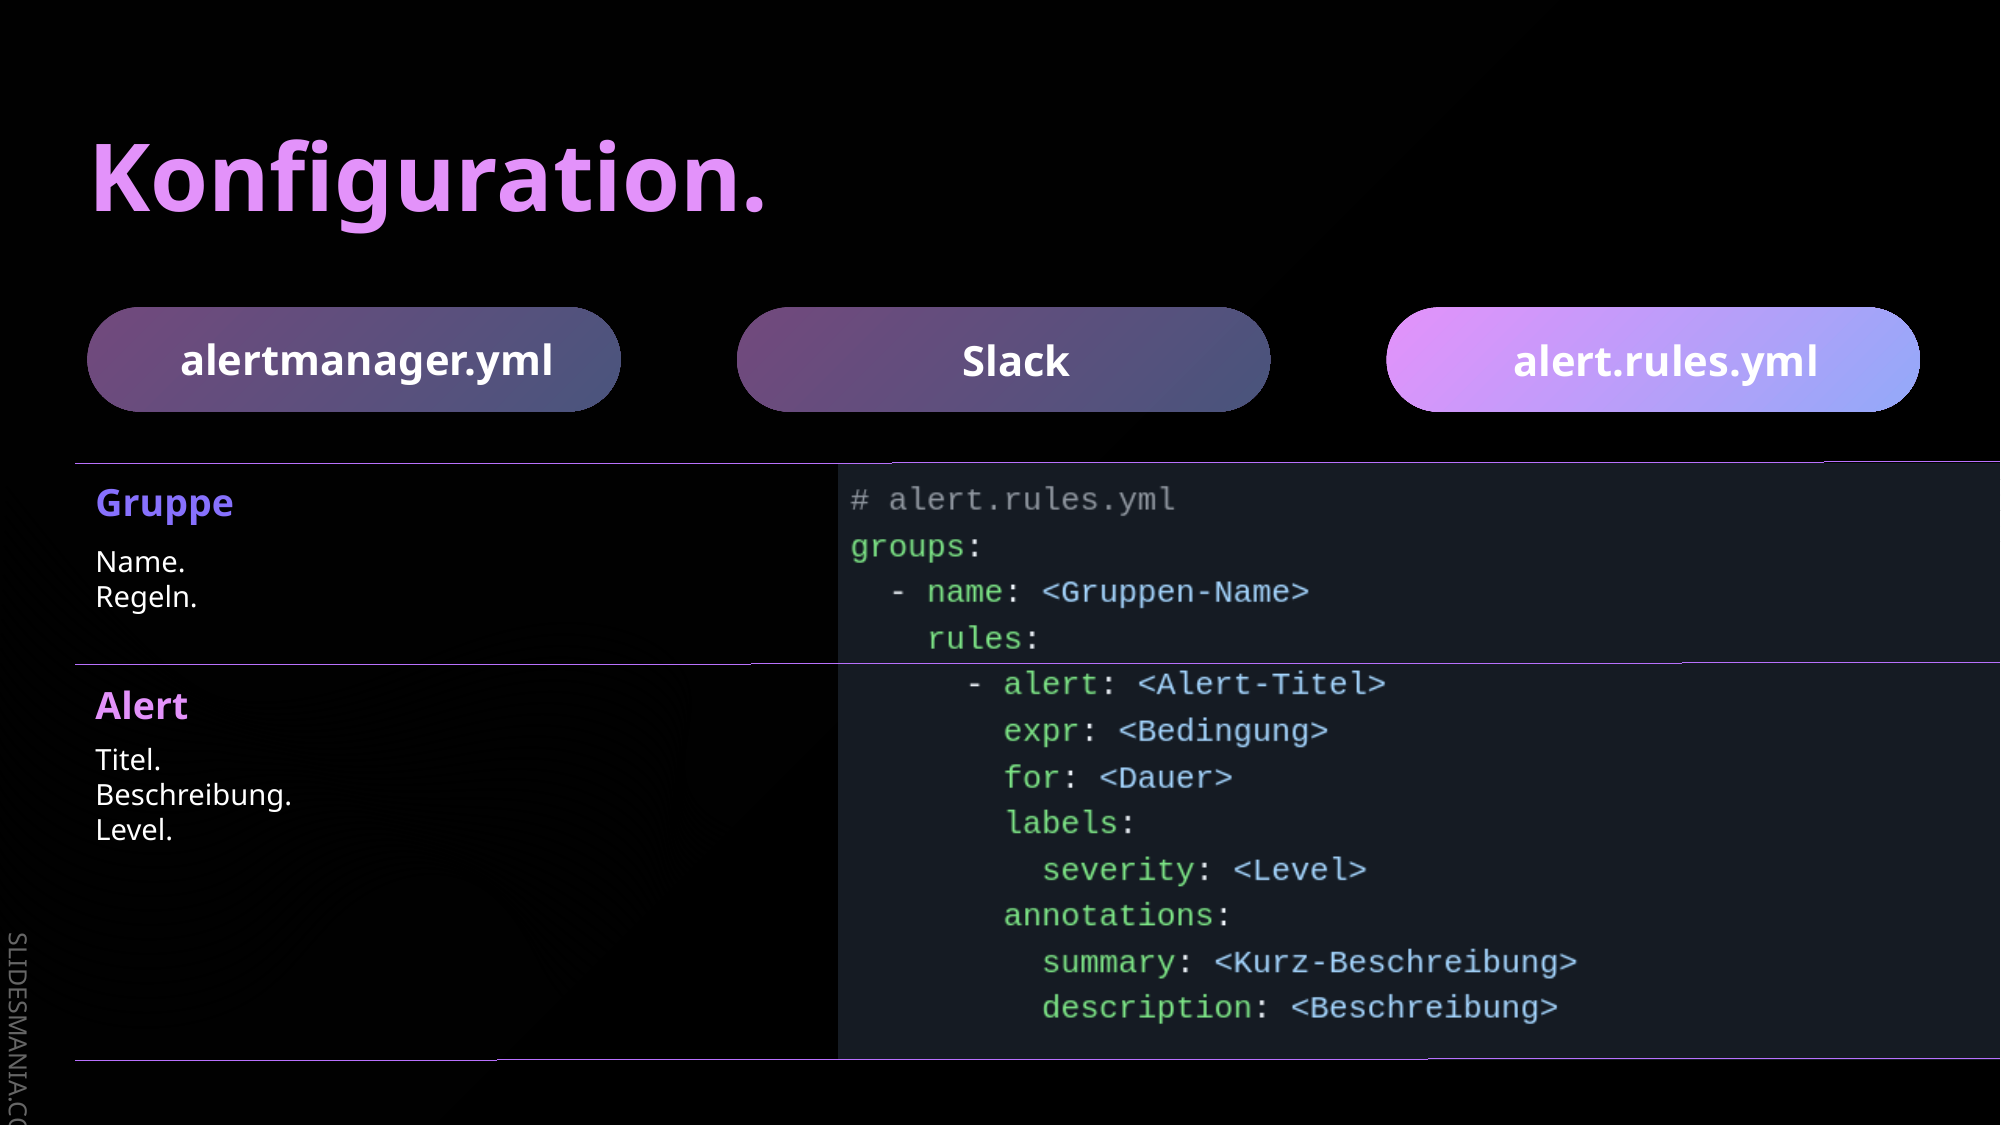

# Konfiguration.
alertmanager.yml
Slack
alert.rules.yml
Gruppe
Name.
Regeln.
Alert
Titel.
Beschreibung.
Level.